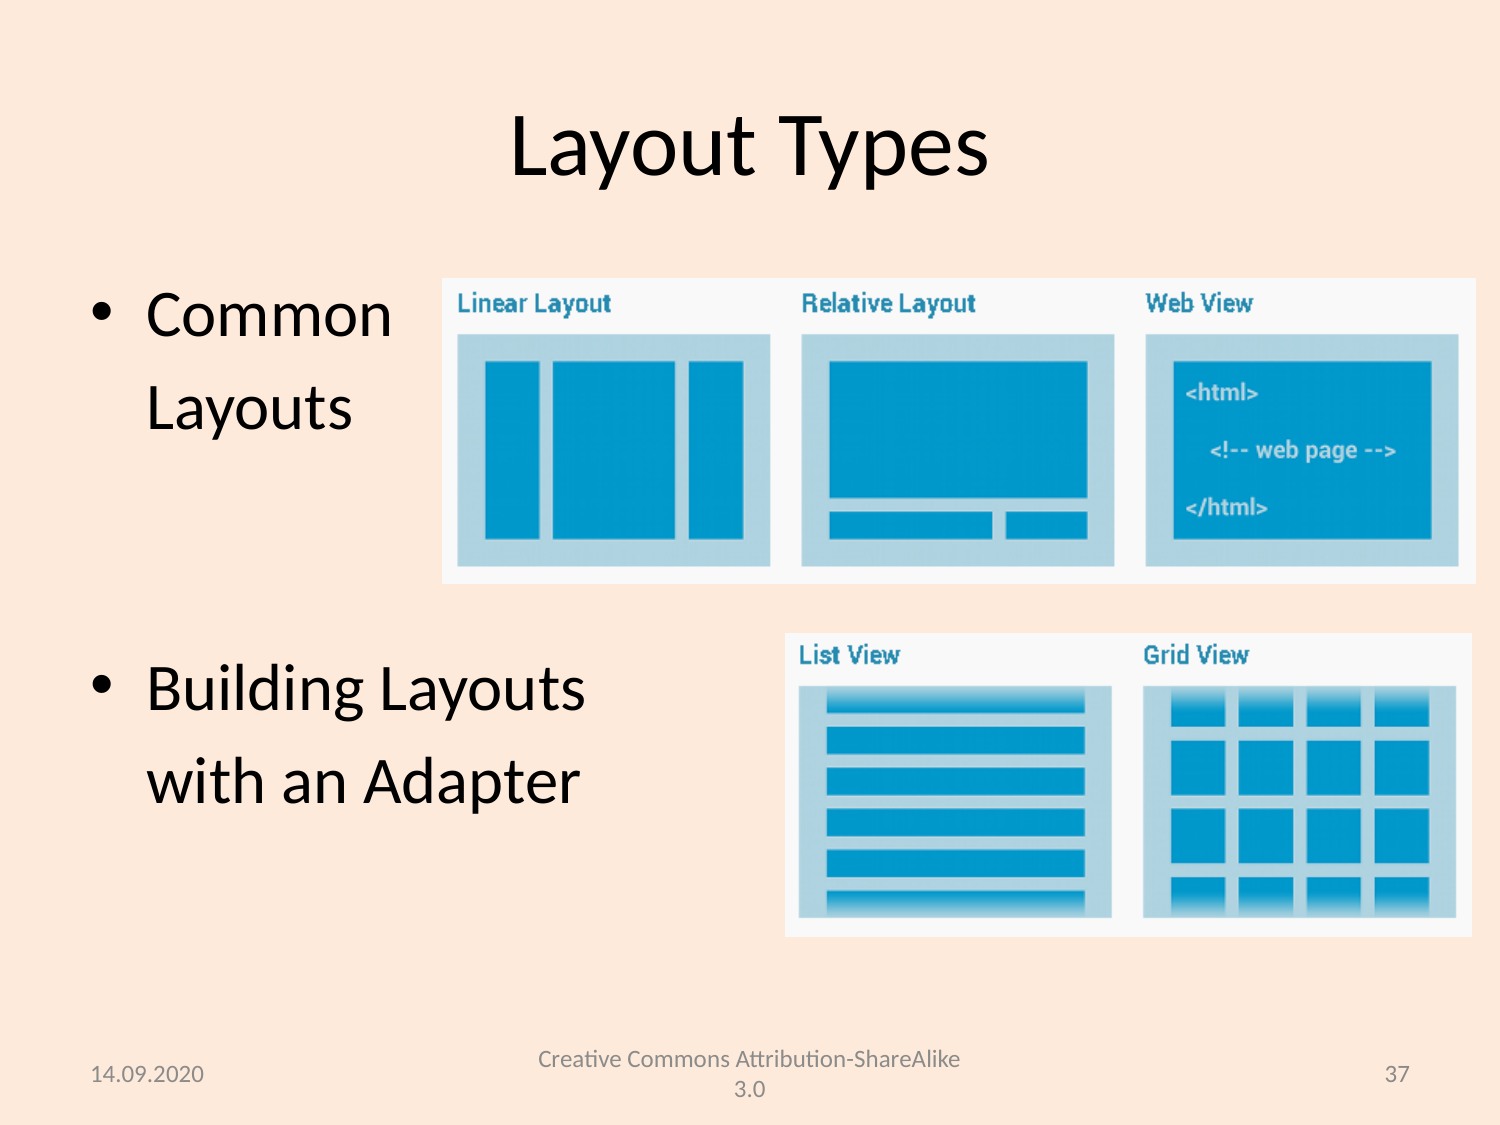

# Layout Types
Common
	Layouts
Building Layouts
	with an Adapter
14.09.2020
Creative Commons Attribution-ShareAlike 3.0